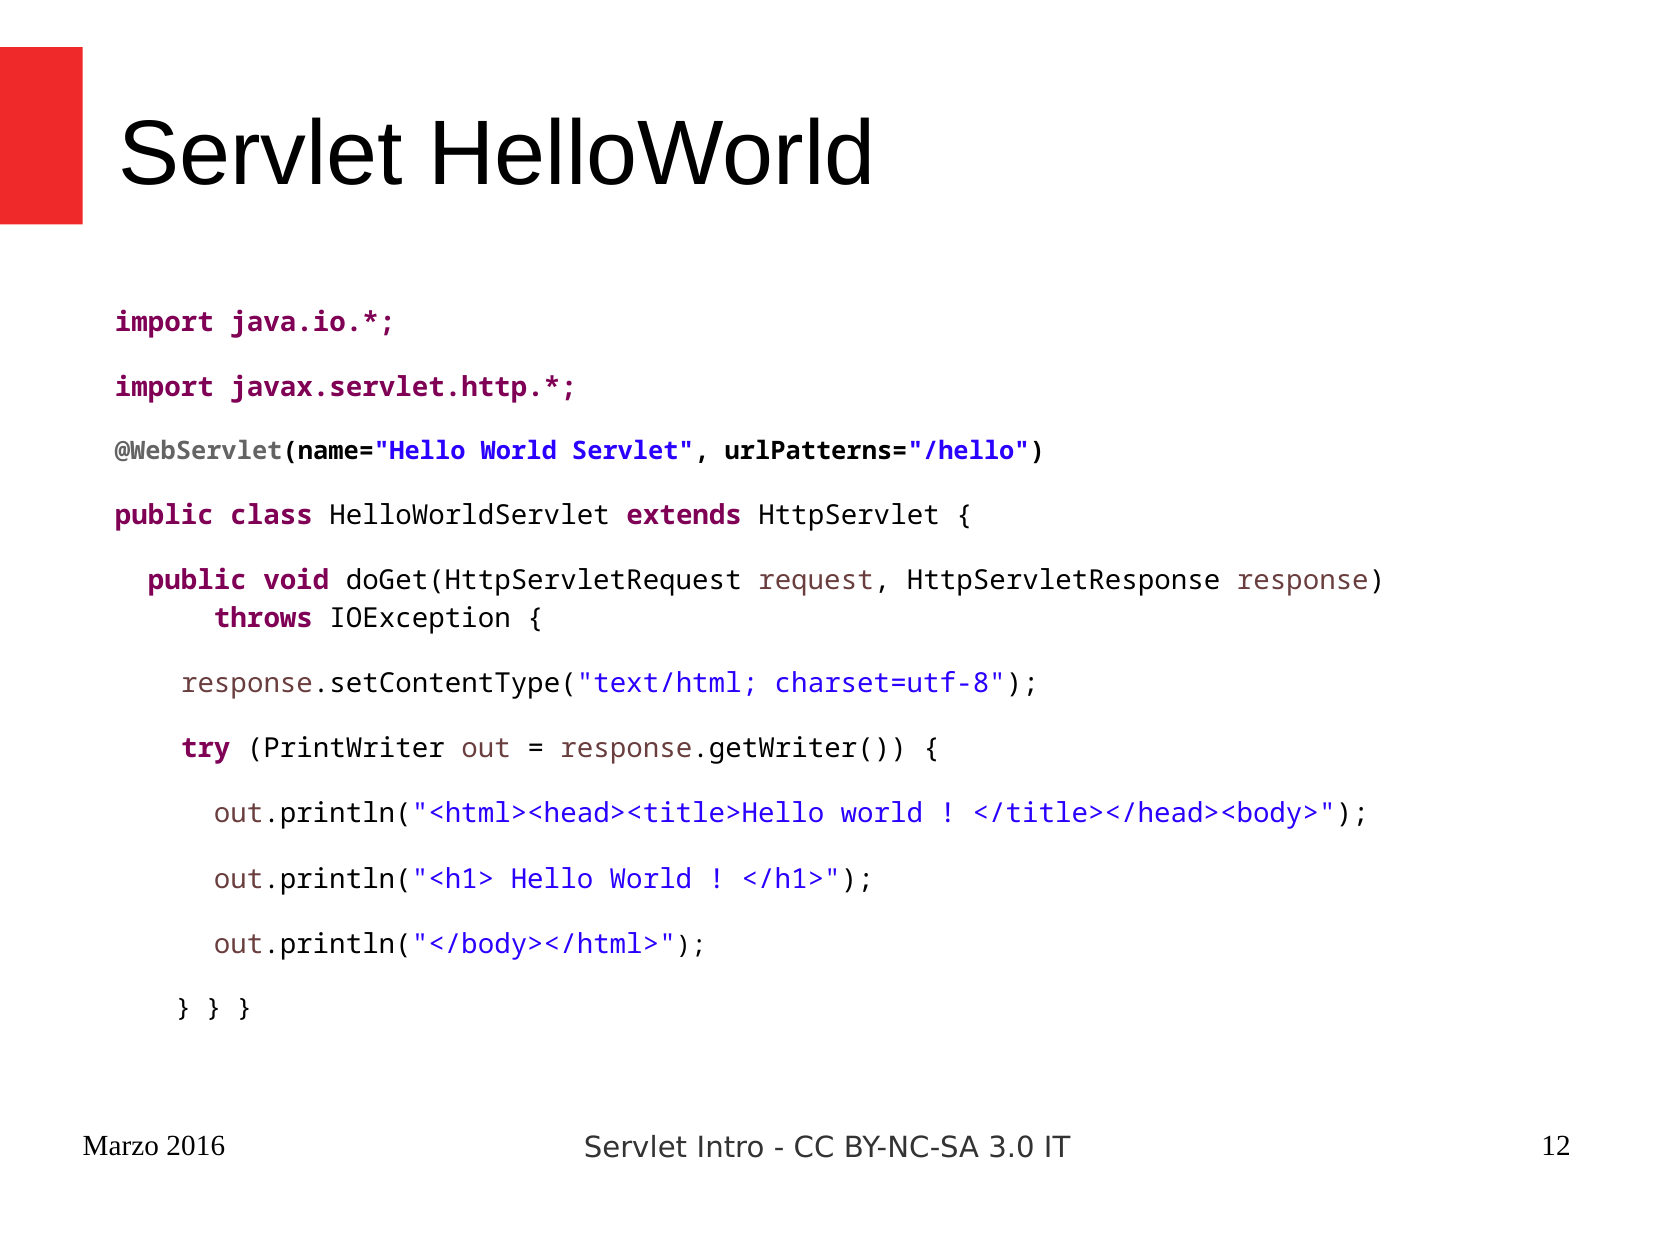

# Servlet HelloWorld
import java.io.*;
import javax.servlet.http.*;
@WebServlet(name="Hello World Servlet", urlPatterns="/hello")
public class HelloWorldServlet extends HttpServlet {
 public void doGet(HttpServletRequest request, HttpServletResponse response) throws IOException {
 response.setContentType("text/html; charset=utf-8");
 try (PrintWriter out = response.getWriter()) {
 out.println("<html><head><title>Hello world ! </title></head><body>");
 out.println("<h1> Hello World ! </h1>");
 out.println("</body></html>");
 } } }
Your Date Here
Your Footer Here
12